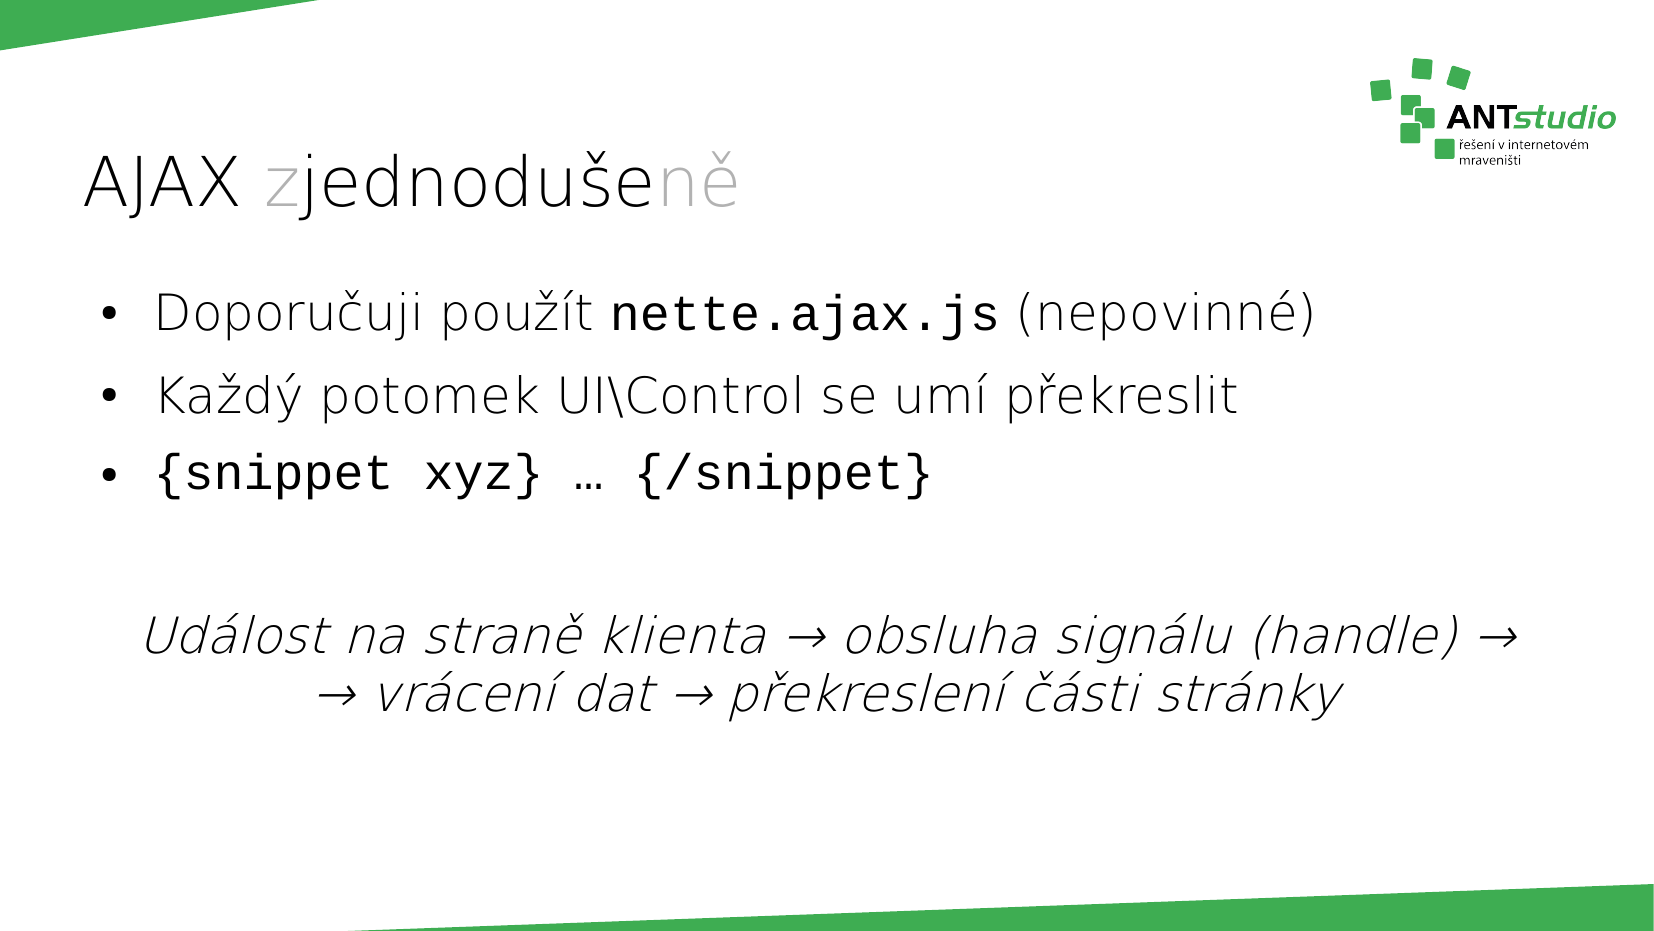

# AJAX zjednodušeně
Doporučuji použít nette.ajax.js (nepovinné)
Každý potomek UI\Control se umí překreslit
{snippet xyz} … {/snippet}
Událost na straně klienta → obsluha signálu (handle) →
→ vrácení dat → překreslení části stránky